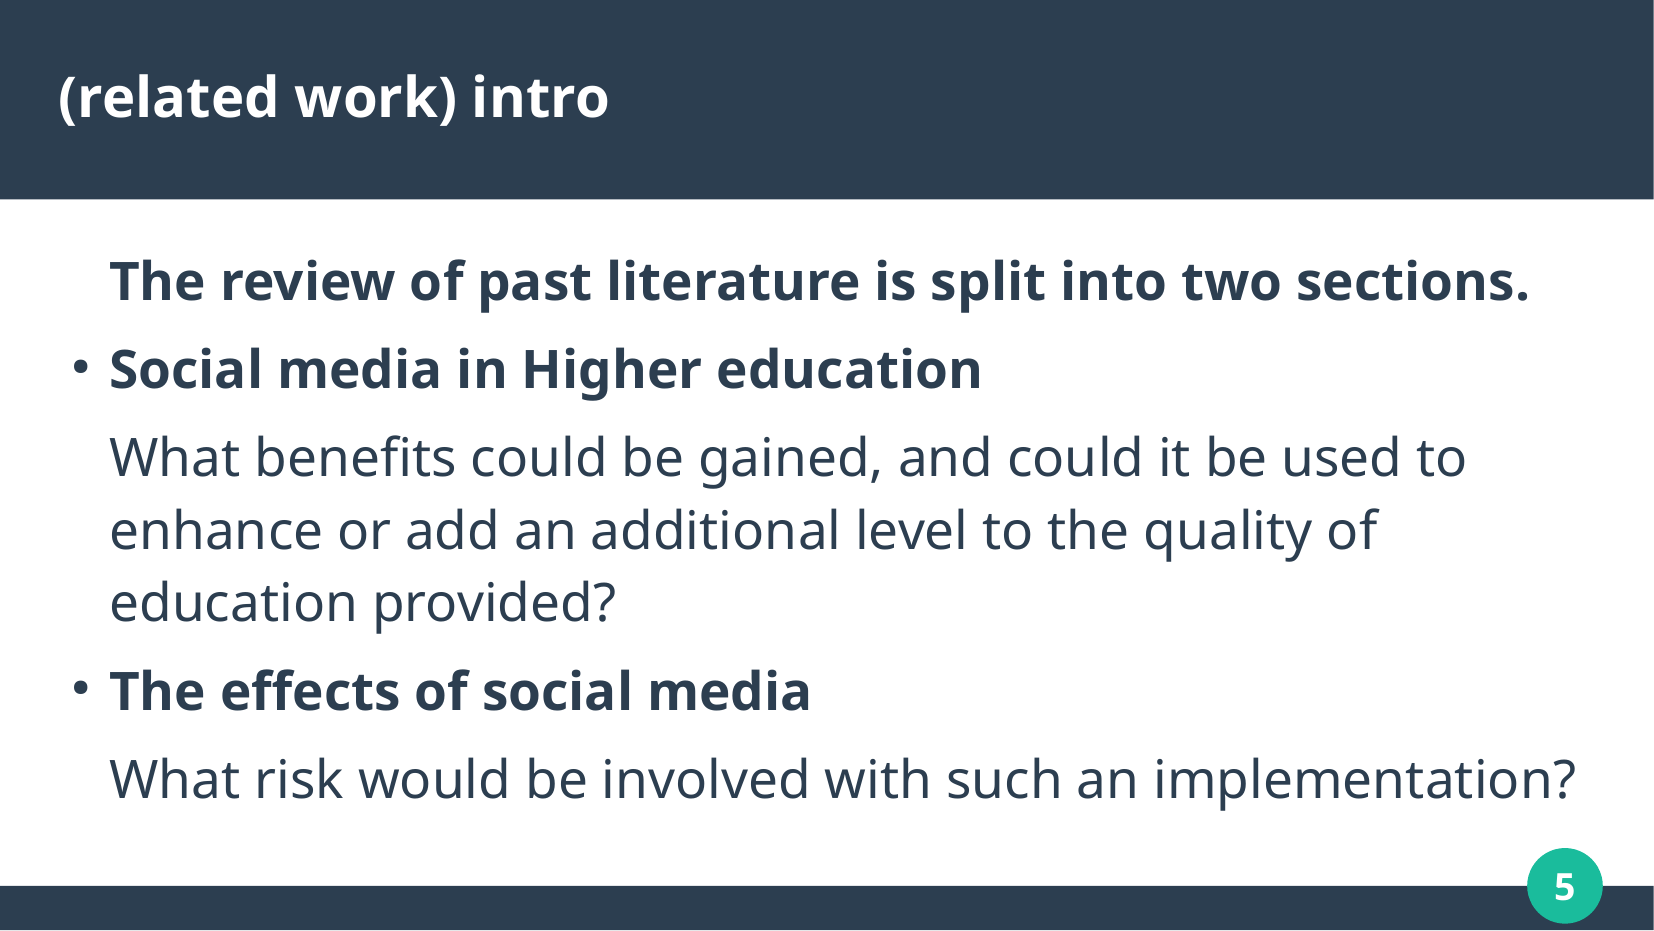

# (related work) intro
The review of past literature is split into two sections.
Social media in Higher education
What benefits could be gained, and could it be used to enhance or add an additional level to the quality of education provided?
The effects of social media
What risk would be involved with such an implementation?